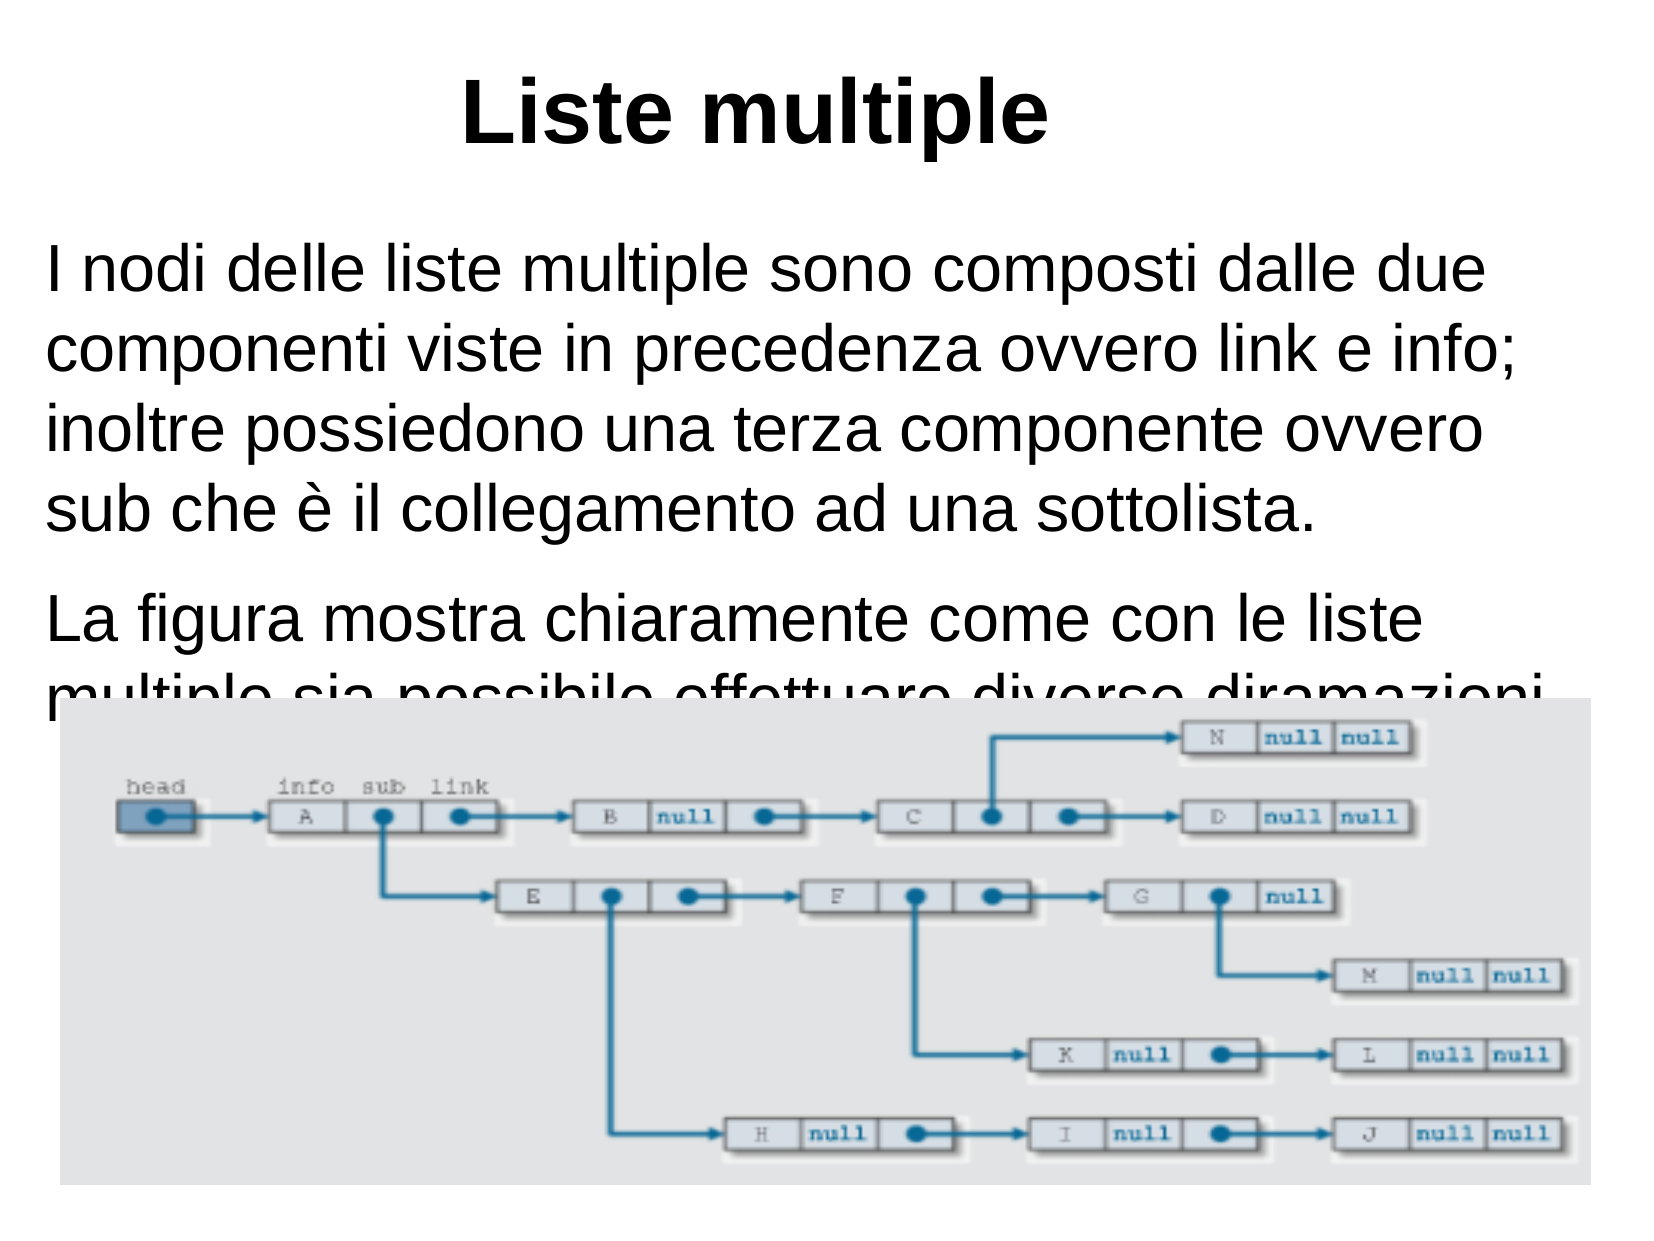

# Liste multiple
I nodi delle liste multiple sono composti dalle due componenti viste in precedenza ovvero link e info; inoltre possiedono una terza componente ovvero sub che è il collegamento ad una sottolista.
La figura mostra chiaramente come con le liste multiple sia possibile effettuare diverse diramazioni.